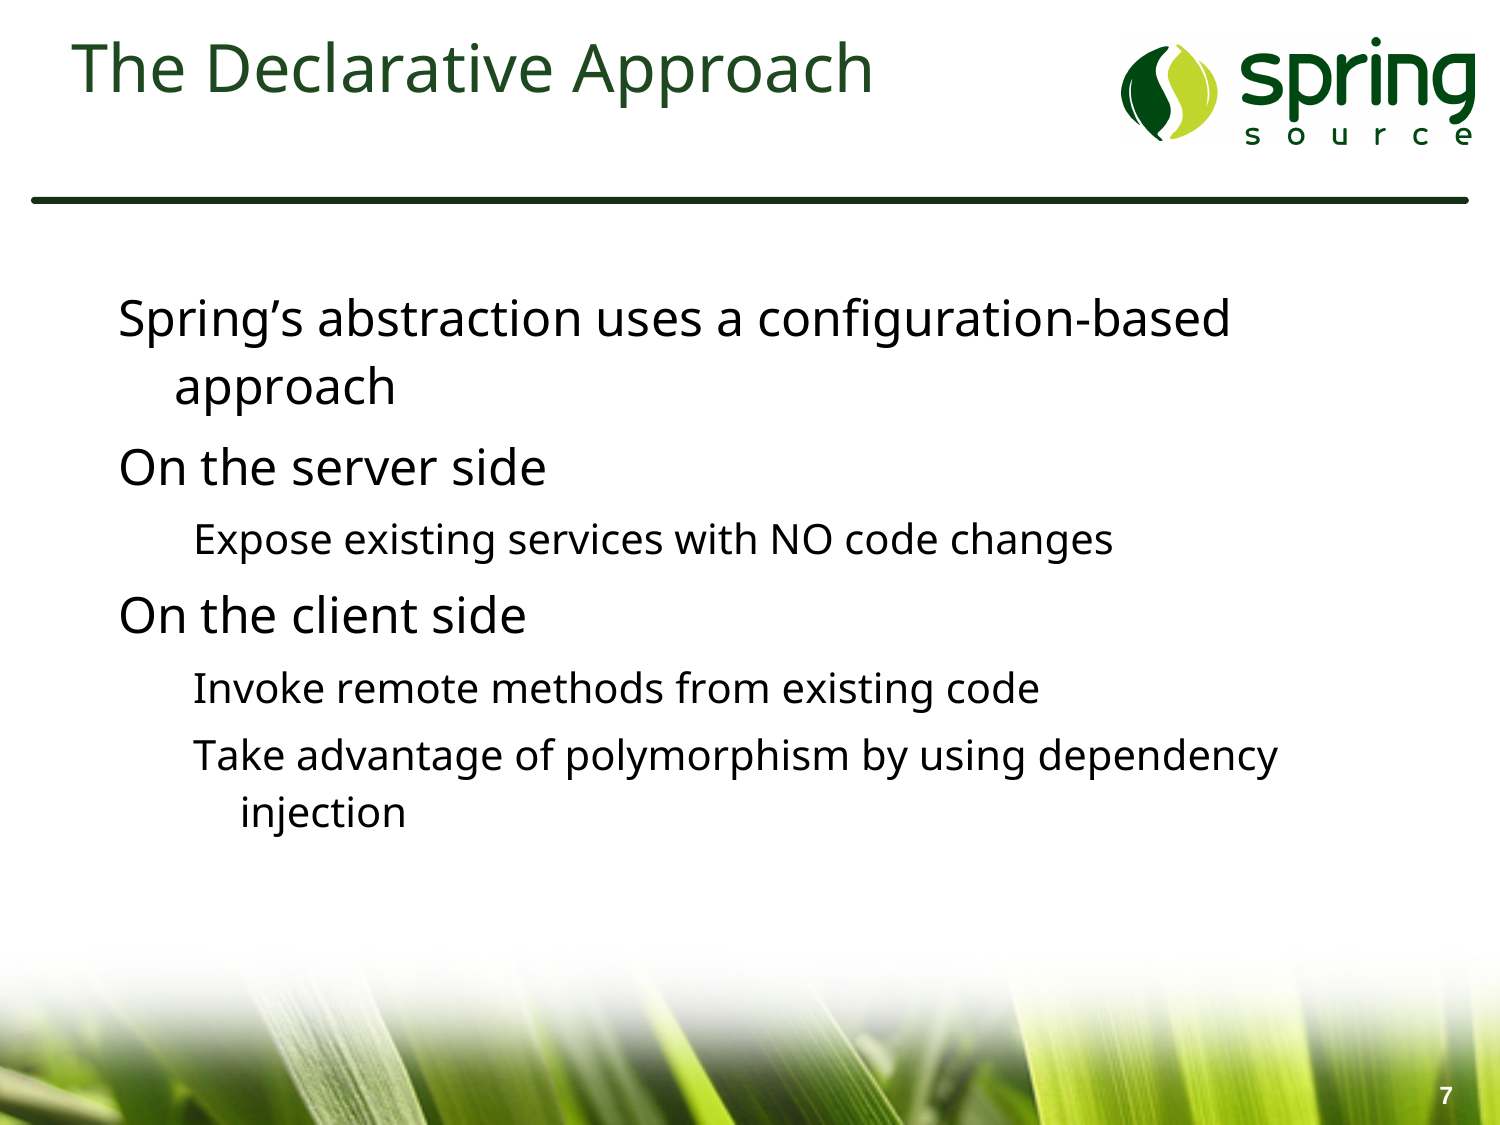

# The Declarative Approach
Spring’s abstraction uses a configuration-based approach
On the server side
Expose existing services with NO code changes
On the client side
Invoke remote methods from existing code
Take advantage of polymorphism by using dependency injection